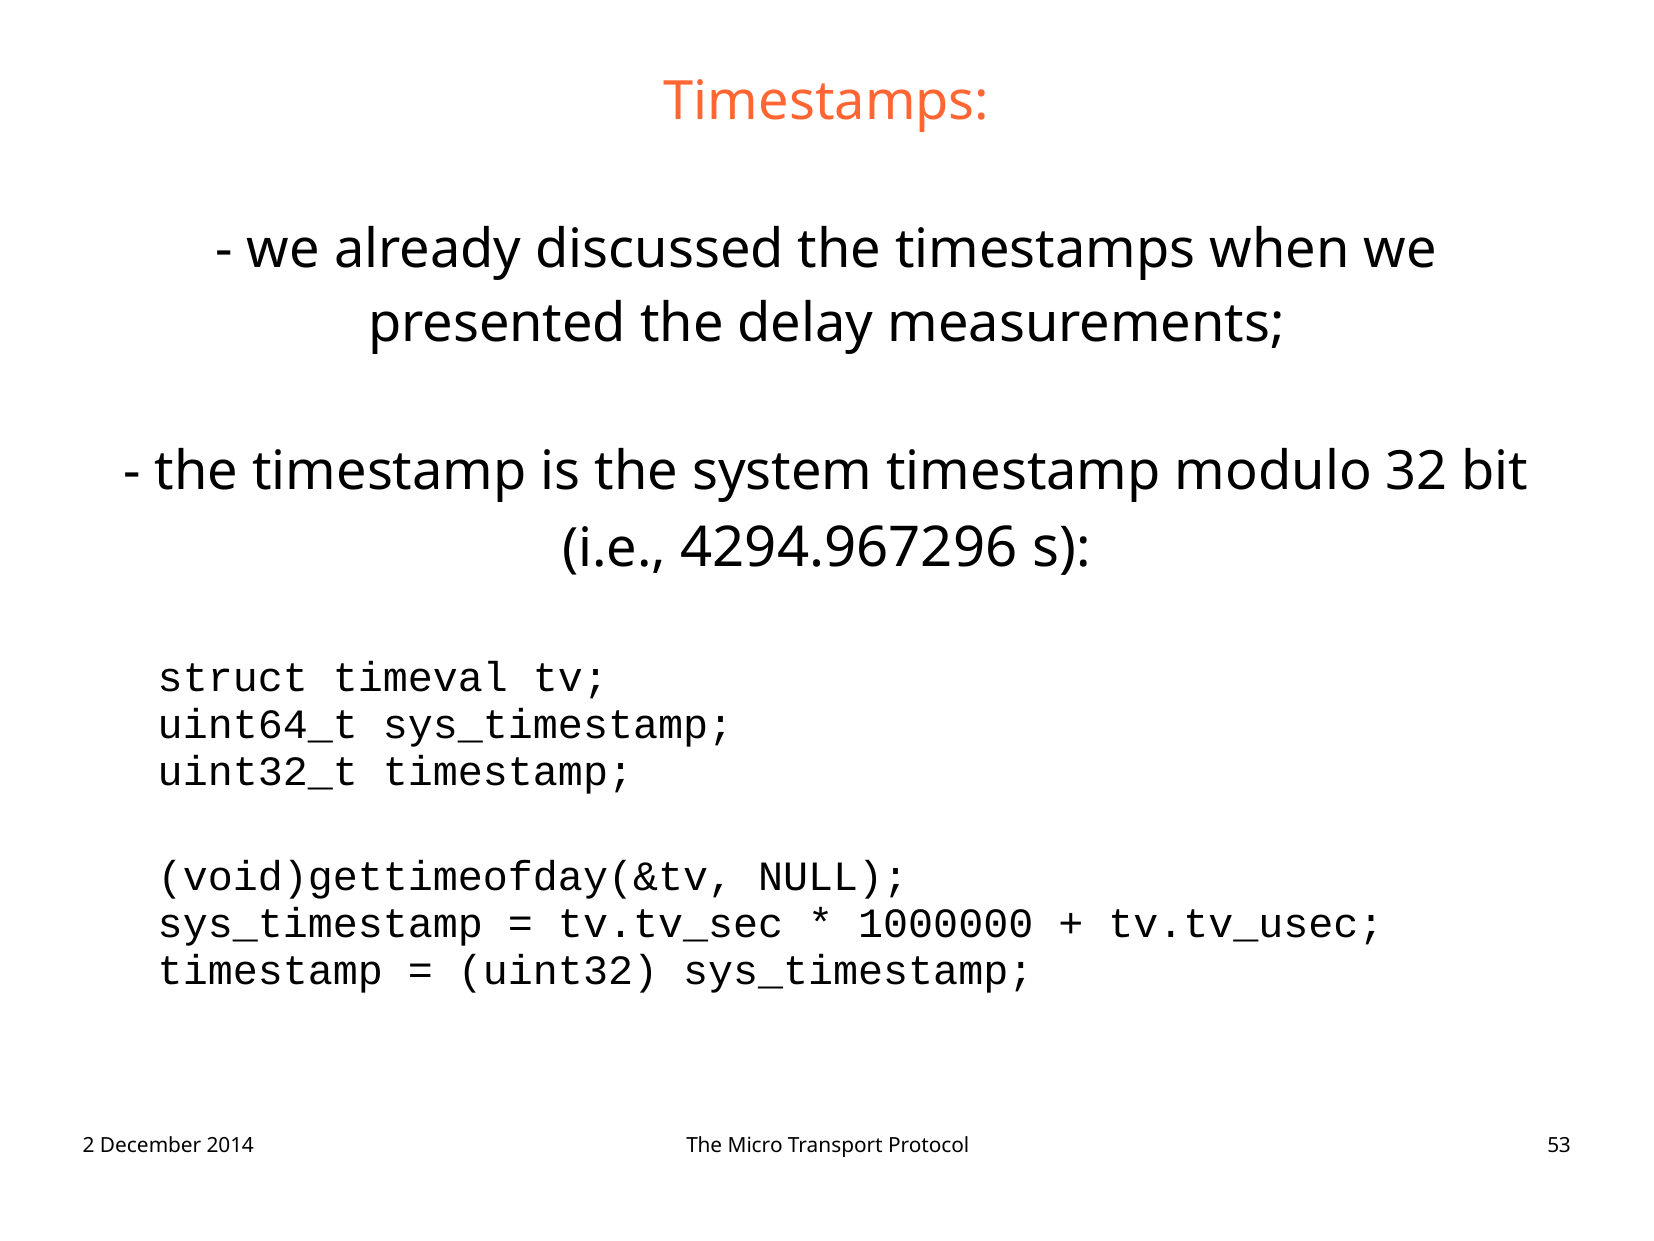

# Timestamps:
- we already discussed the timestamps when we presented the delay measurements;
- the timestamp is the system timestamp modulo 32 bit (i.e., 4294.967296 s):
	struct timeval tv;
	uint64_t sys_timestamp;
	uint32_t timestamp;
	(void)gettimeofday(&tv, NULL);
	sys_timestamp = tv.tv_sec * 1000000 + tv.tv_usec;
	timestamp = (uint32) sys_timestamp;
2 December 2014
The Micro Transport Protocol
53